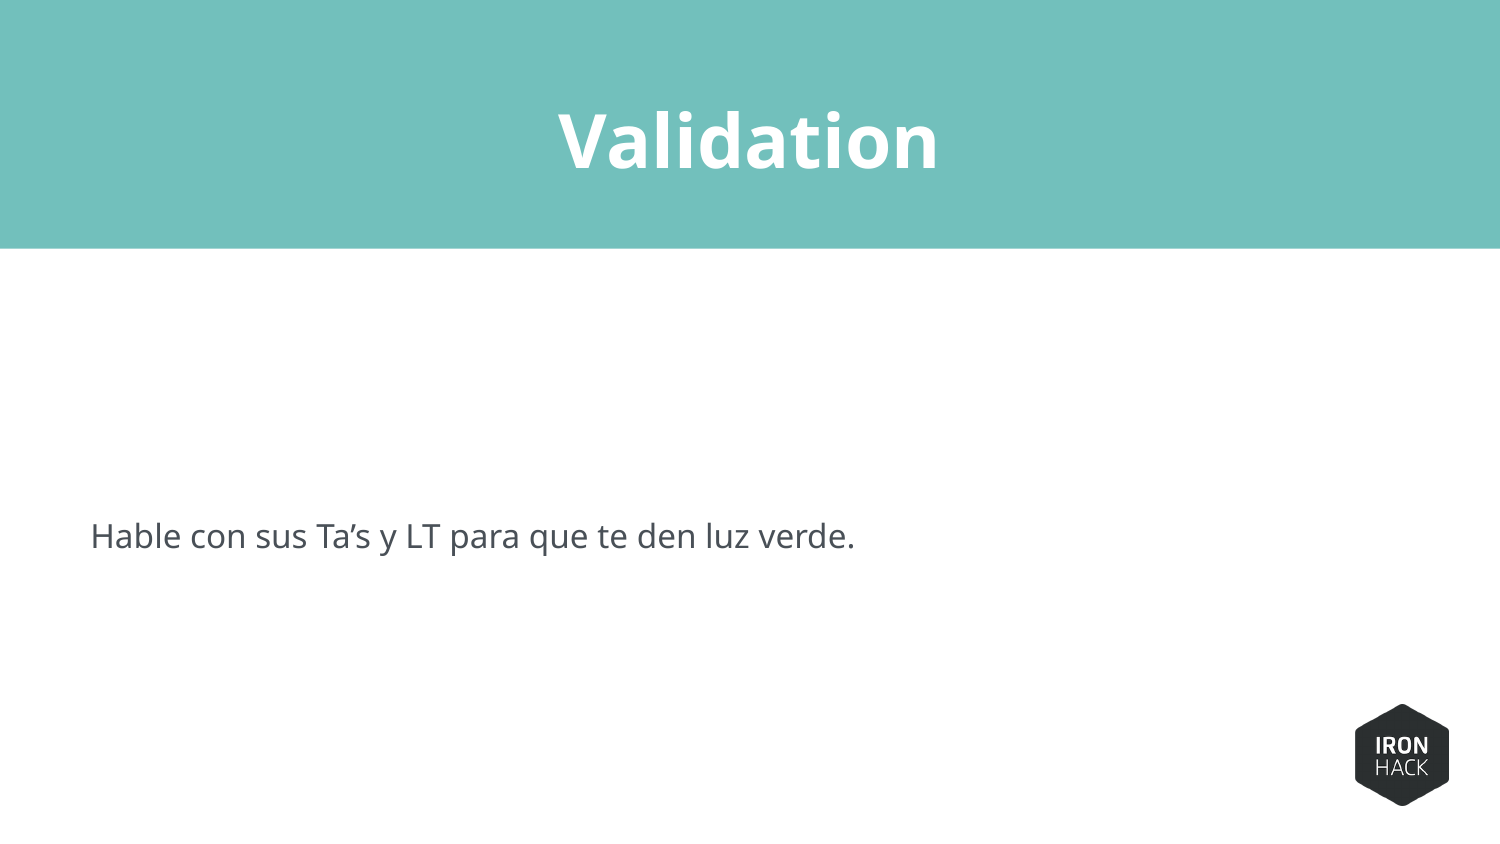

# Validation
Hable con sus Ta’s y LT para que te den luz verde.